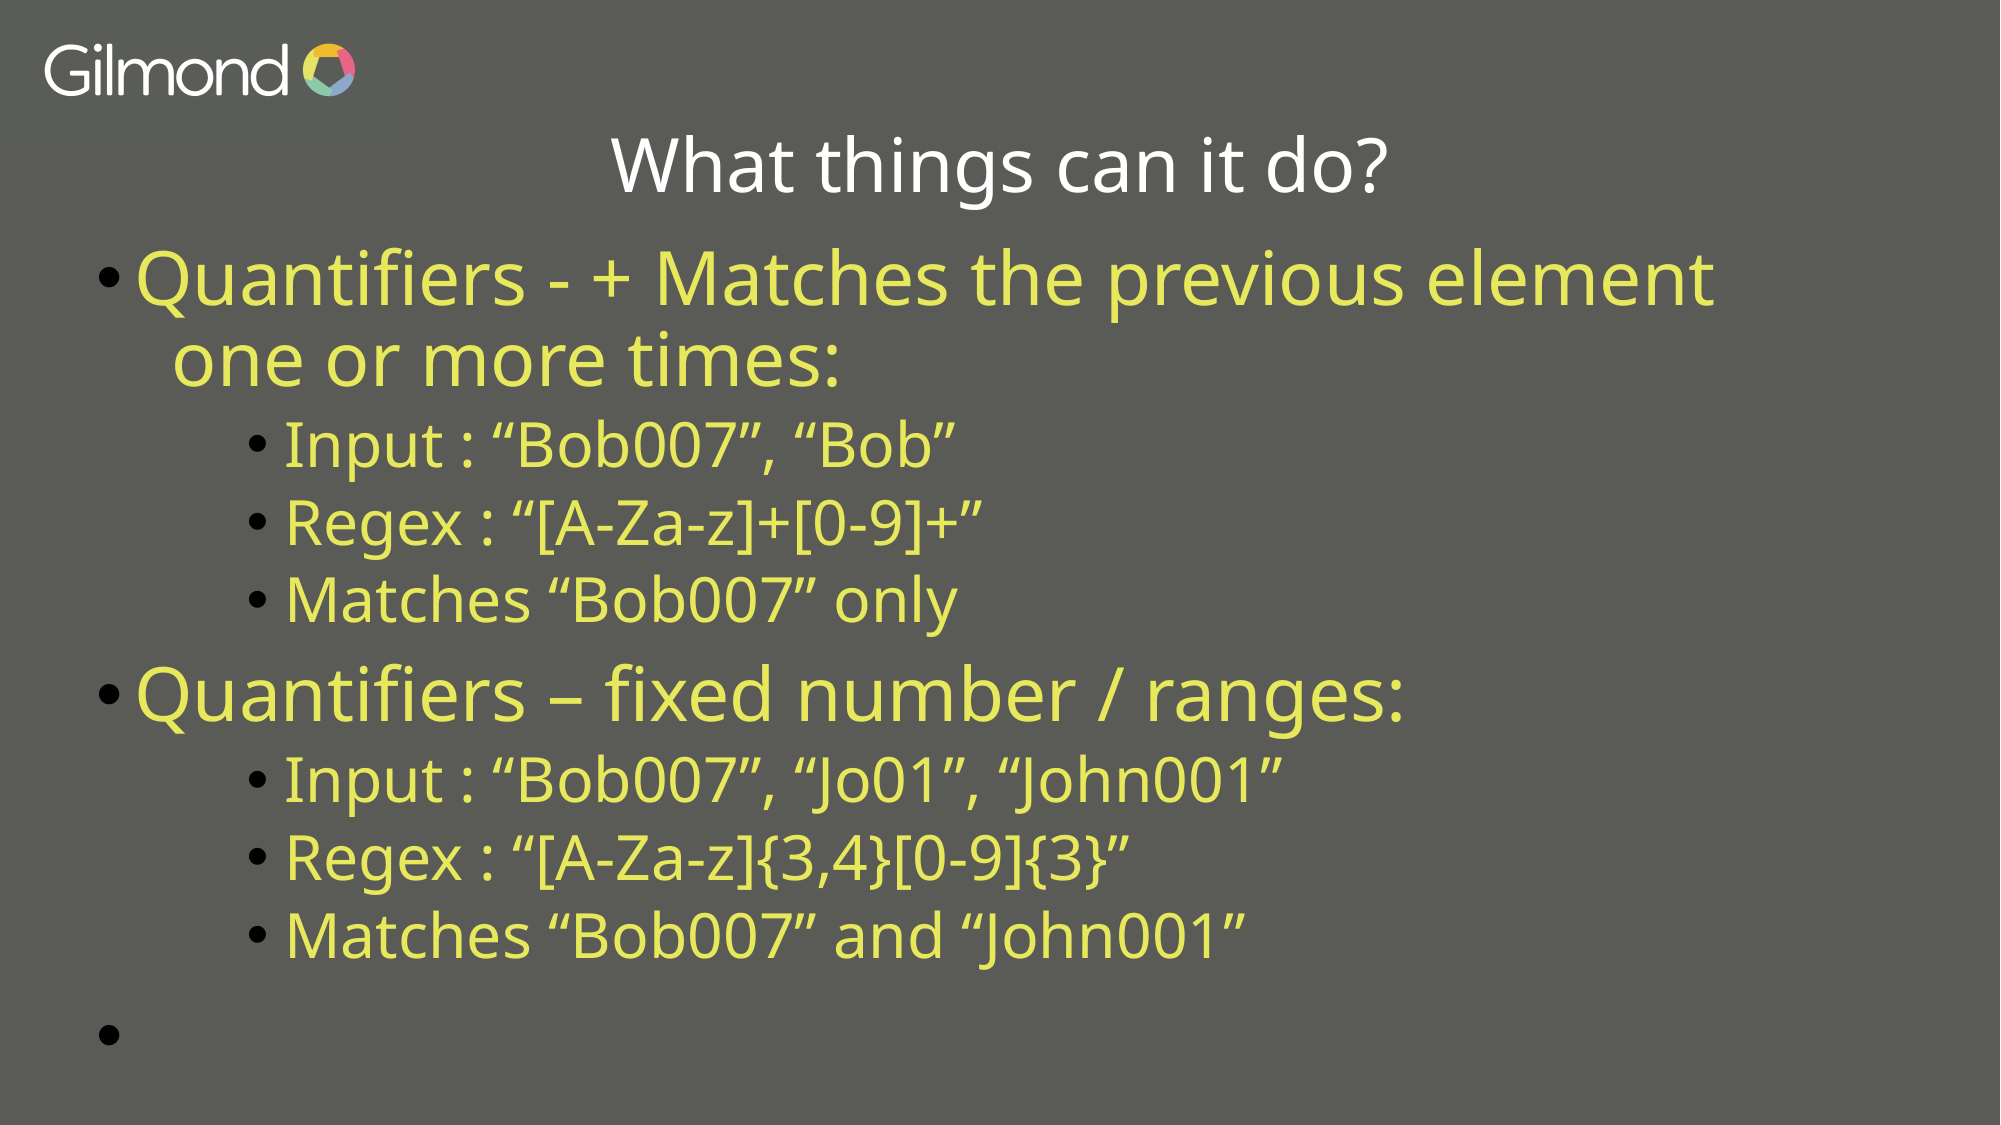

# What things can it do?
Quantifiers - + Matches the previous element one or more times:
Input : “Bob007”, “Bob”
Regex : “[A-Za-z]+[0-9]+”
Matches “Bob007” only
Quantifiers – fixed number / ranges:
Input : “Bob007”, “Jo01”, “John001”
Regex : “[A-Za-z]{3,4}[0-9]{3}”
Matches “Bob007” and “John001”